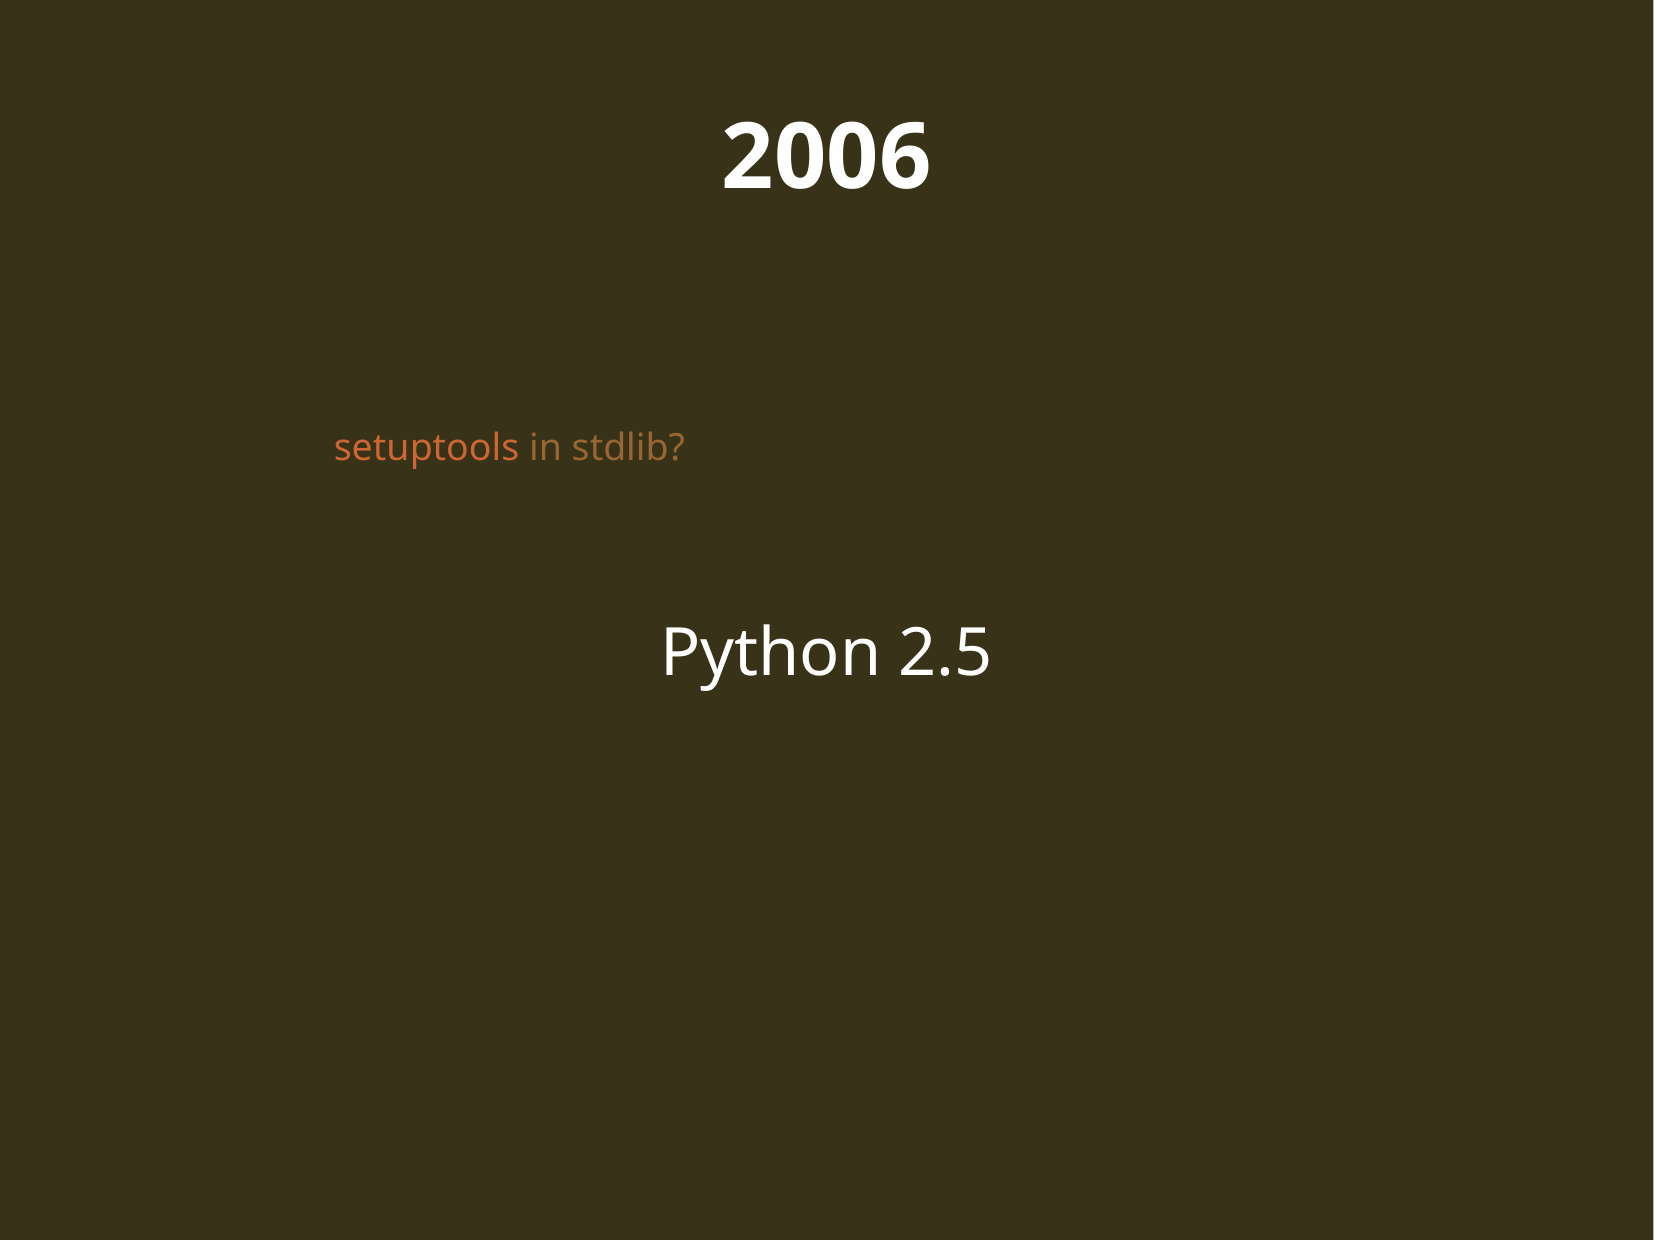

# 2006
Python 2.5
setuptools in stdlib?